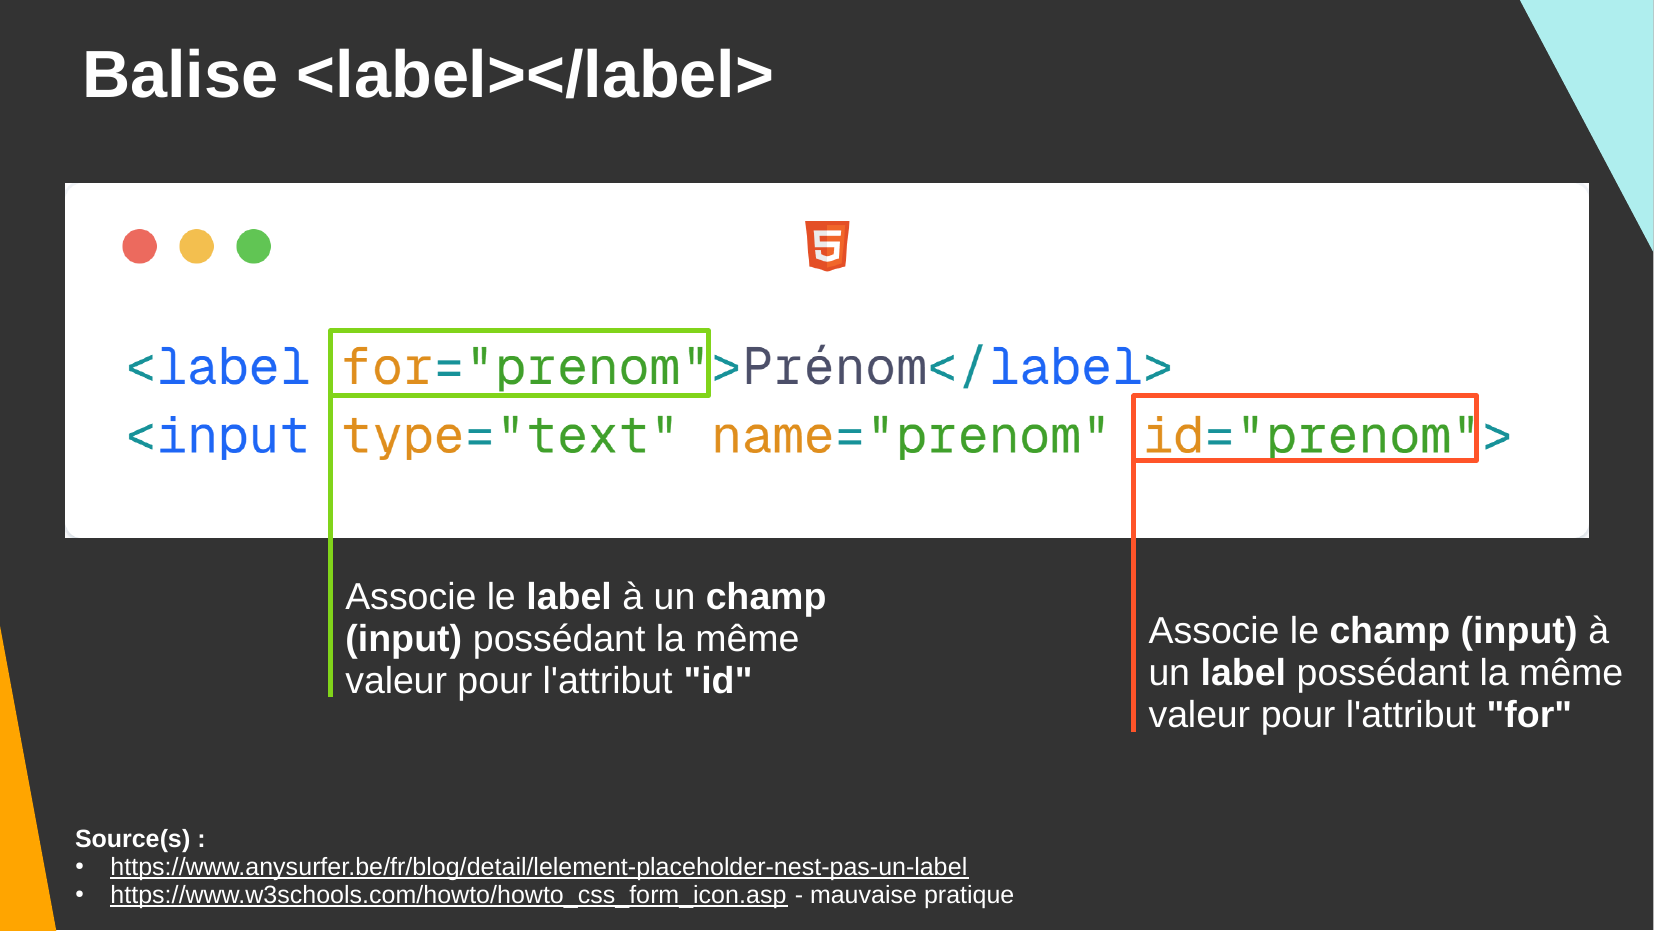

# Balise <label></label>
Associe le label à un champ (input) possédant la même valeur pour l'attribut "id"
Associe le champ (input) à un label possédant la même valeur pour l'attribut "for"
Source(s) :
https://www.anysurfer.be/fr/blog/detail/lelement-placeholder-nest-pas-un-label
https://www.w3schools.com/howto/howto_css_form_icon.asp - mauvaise pratique